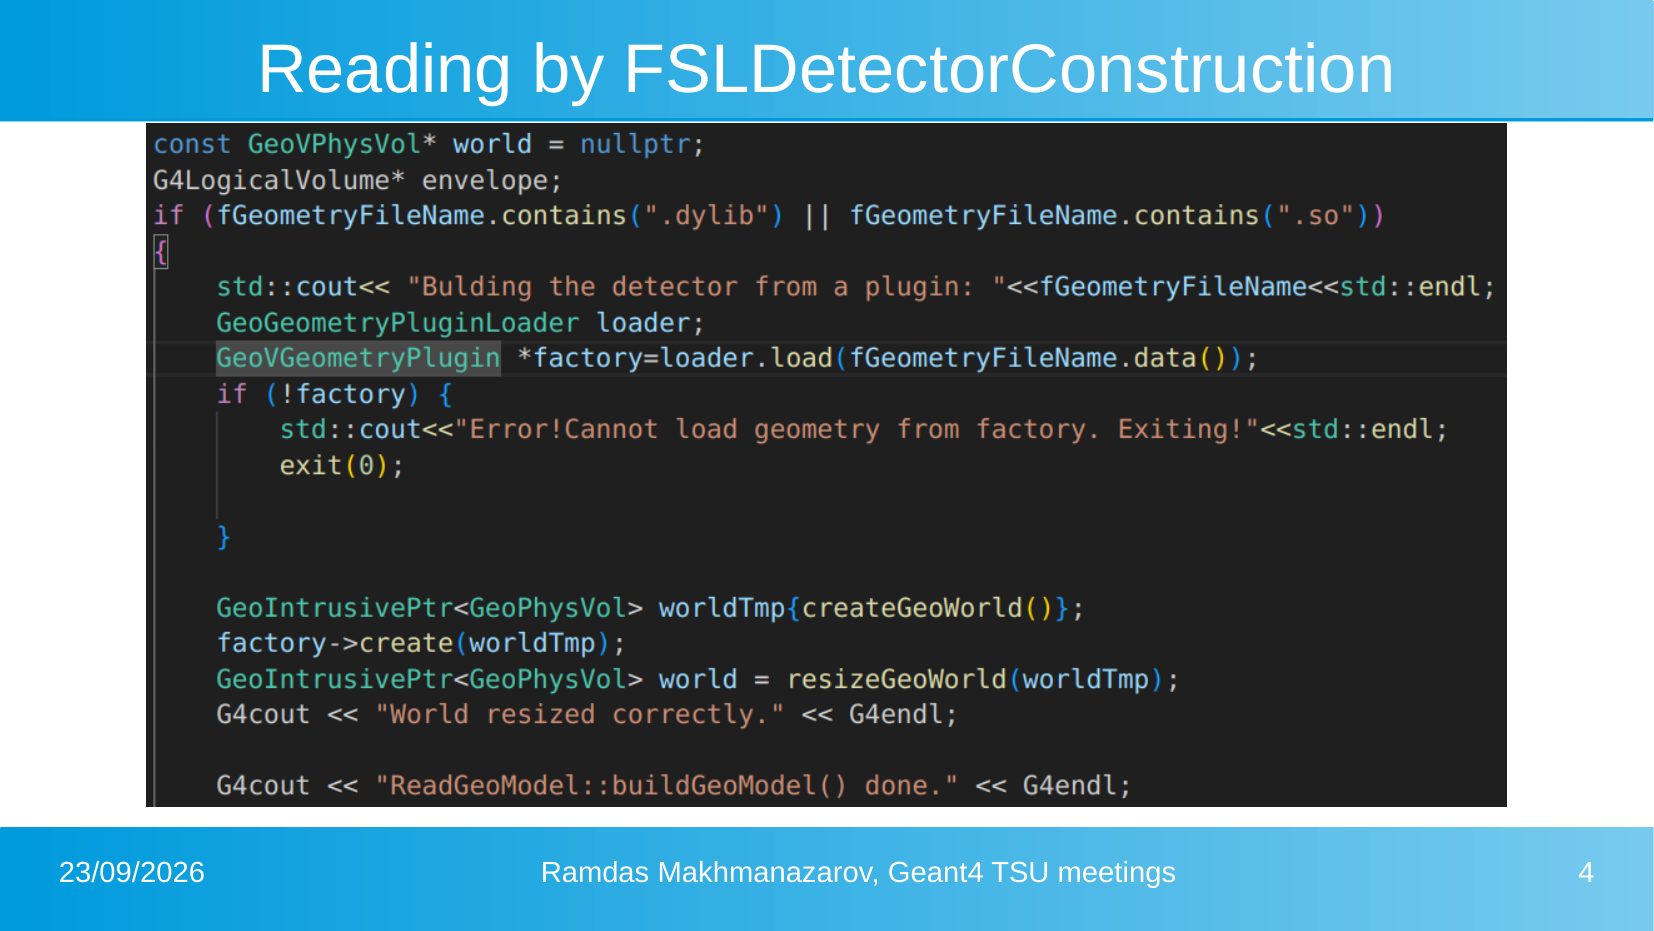

# Reading by FSLDetectorConstruction
Ramdas Makhmanazarov, Geant4 TSU meetings
4